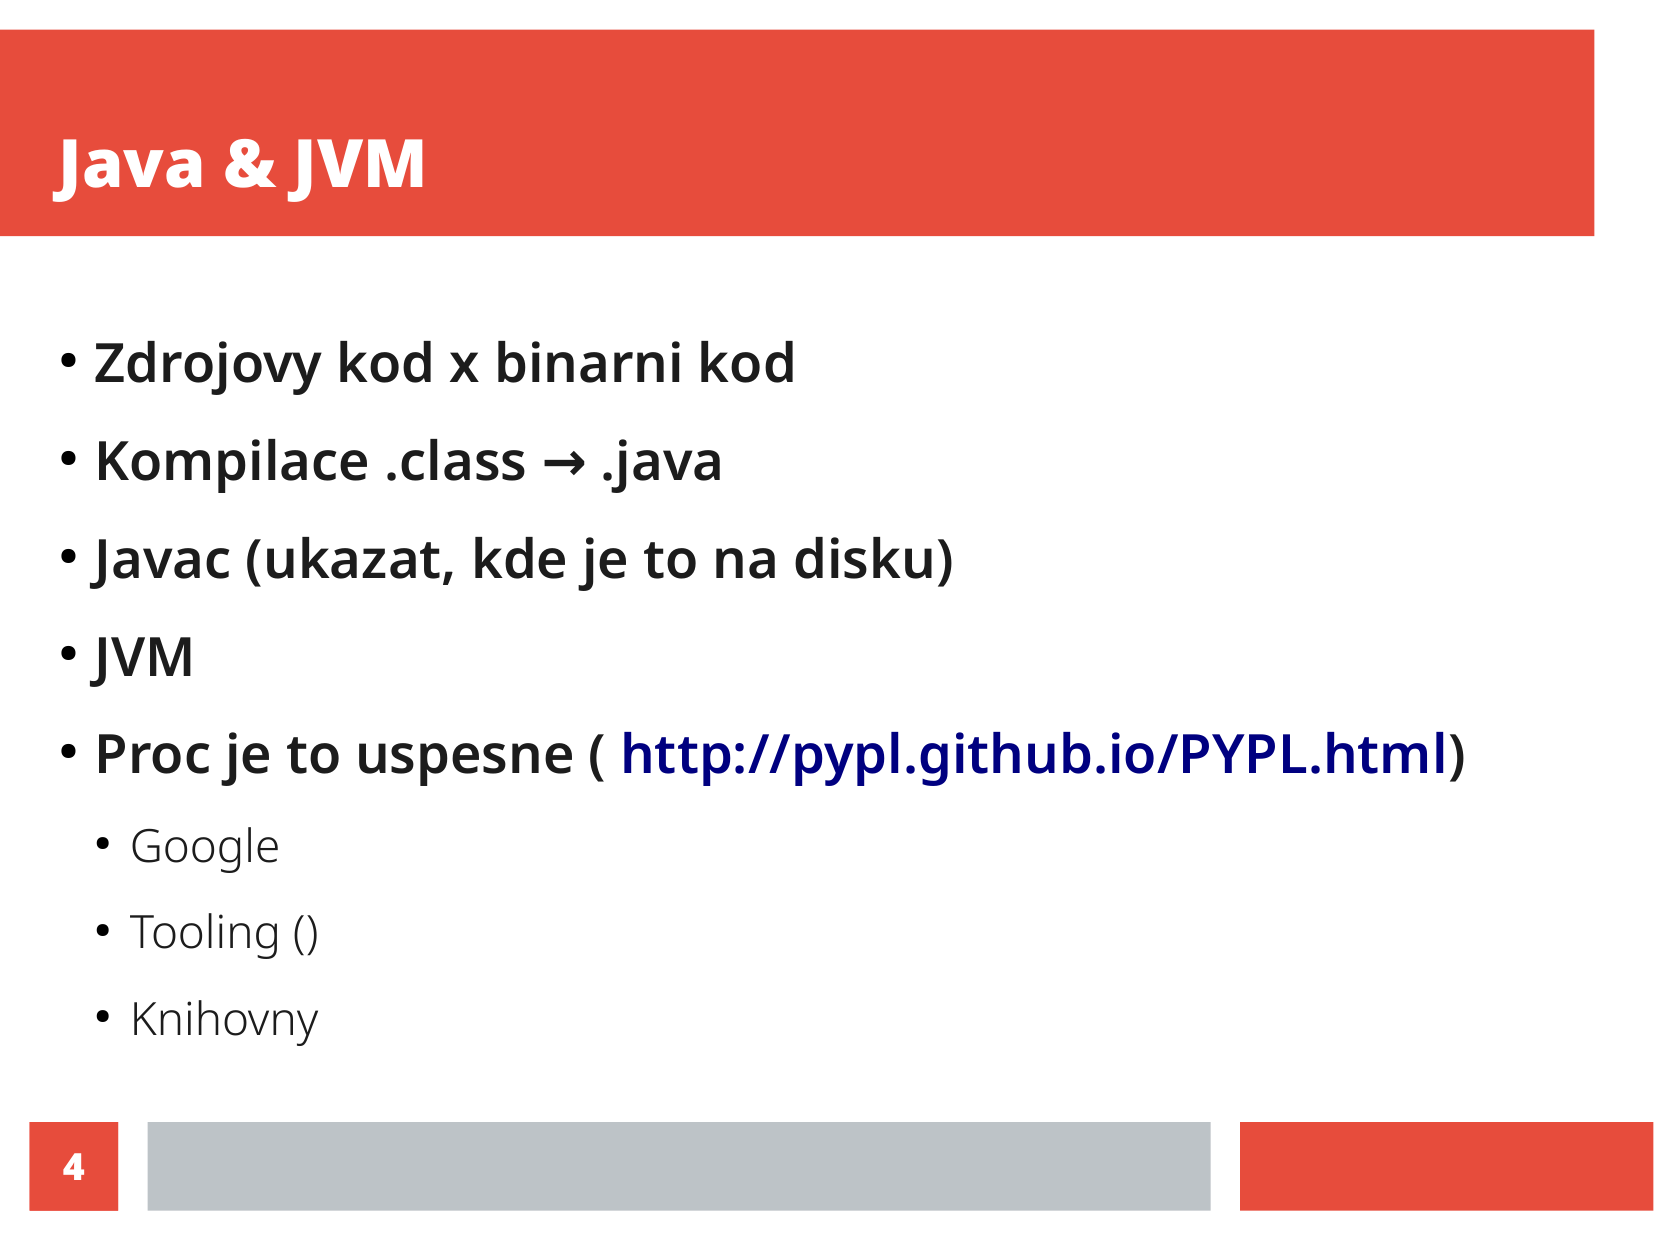

# Java & JVM
Zdrojovy kod x binarni kod
Kompilace .class → .java
Javac (ukazat, kde je to na disku)
JVM
Proc je to uspesne ( http://pypl.github.io/PYPL.html)
Google
Tooling ()
Knihovny
4